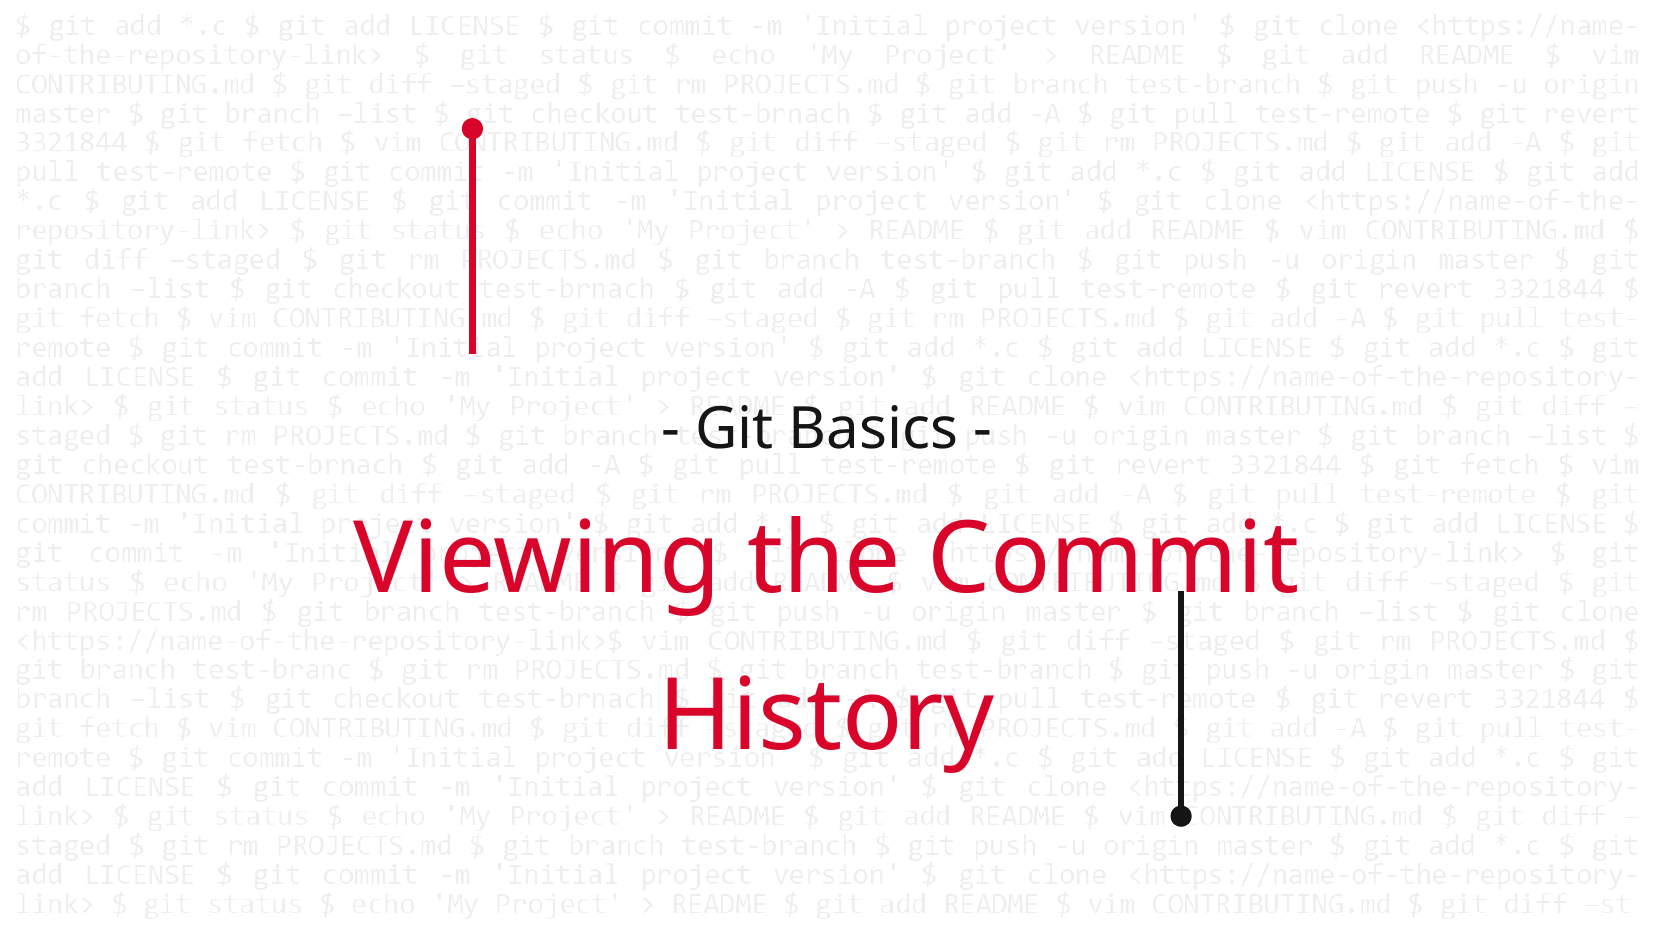

- Git Basics -
Viewing the Commit History